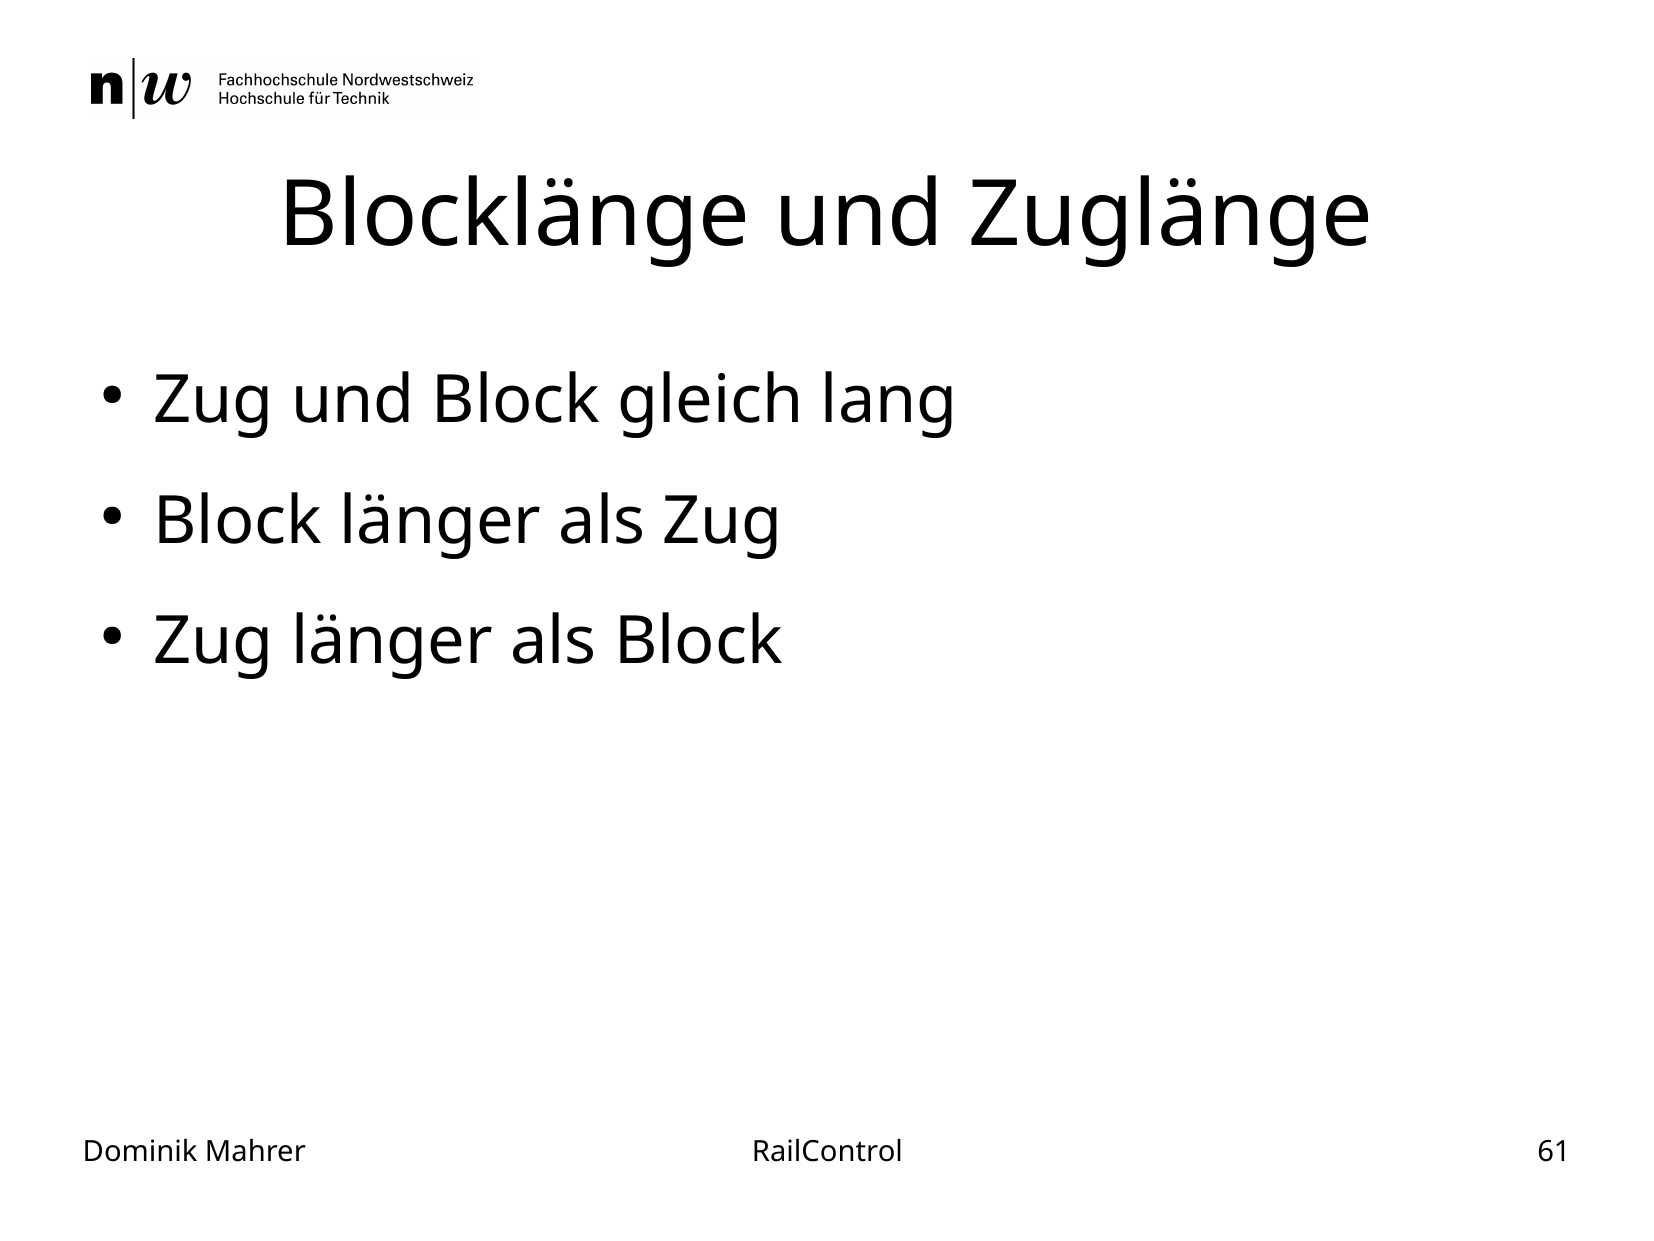

# Blocklänge und Zuglänge
Zug und Block gleich lang
Block länger als Zug
Zug länger als Block
Dominik Mahrer
RailControl
61